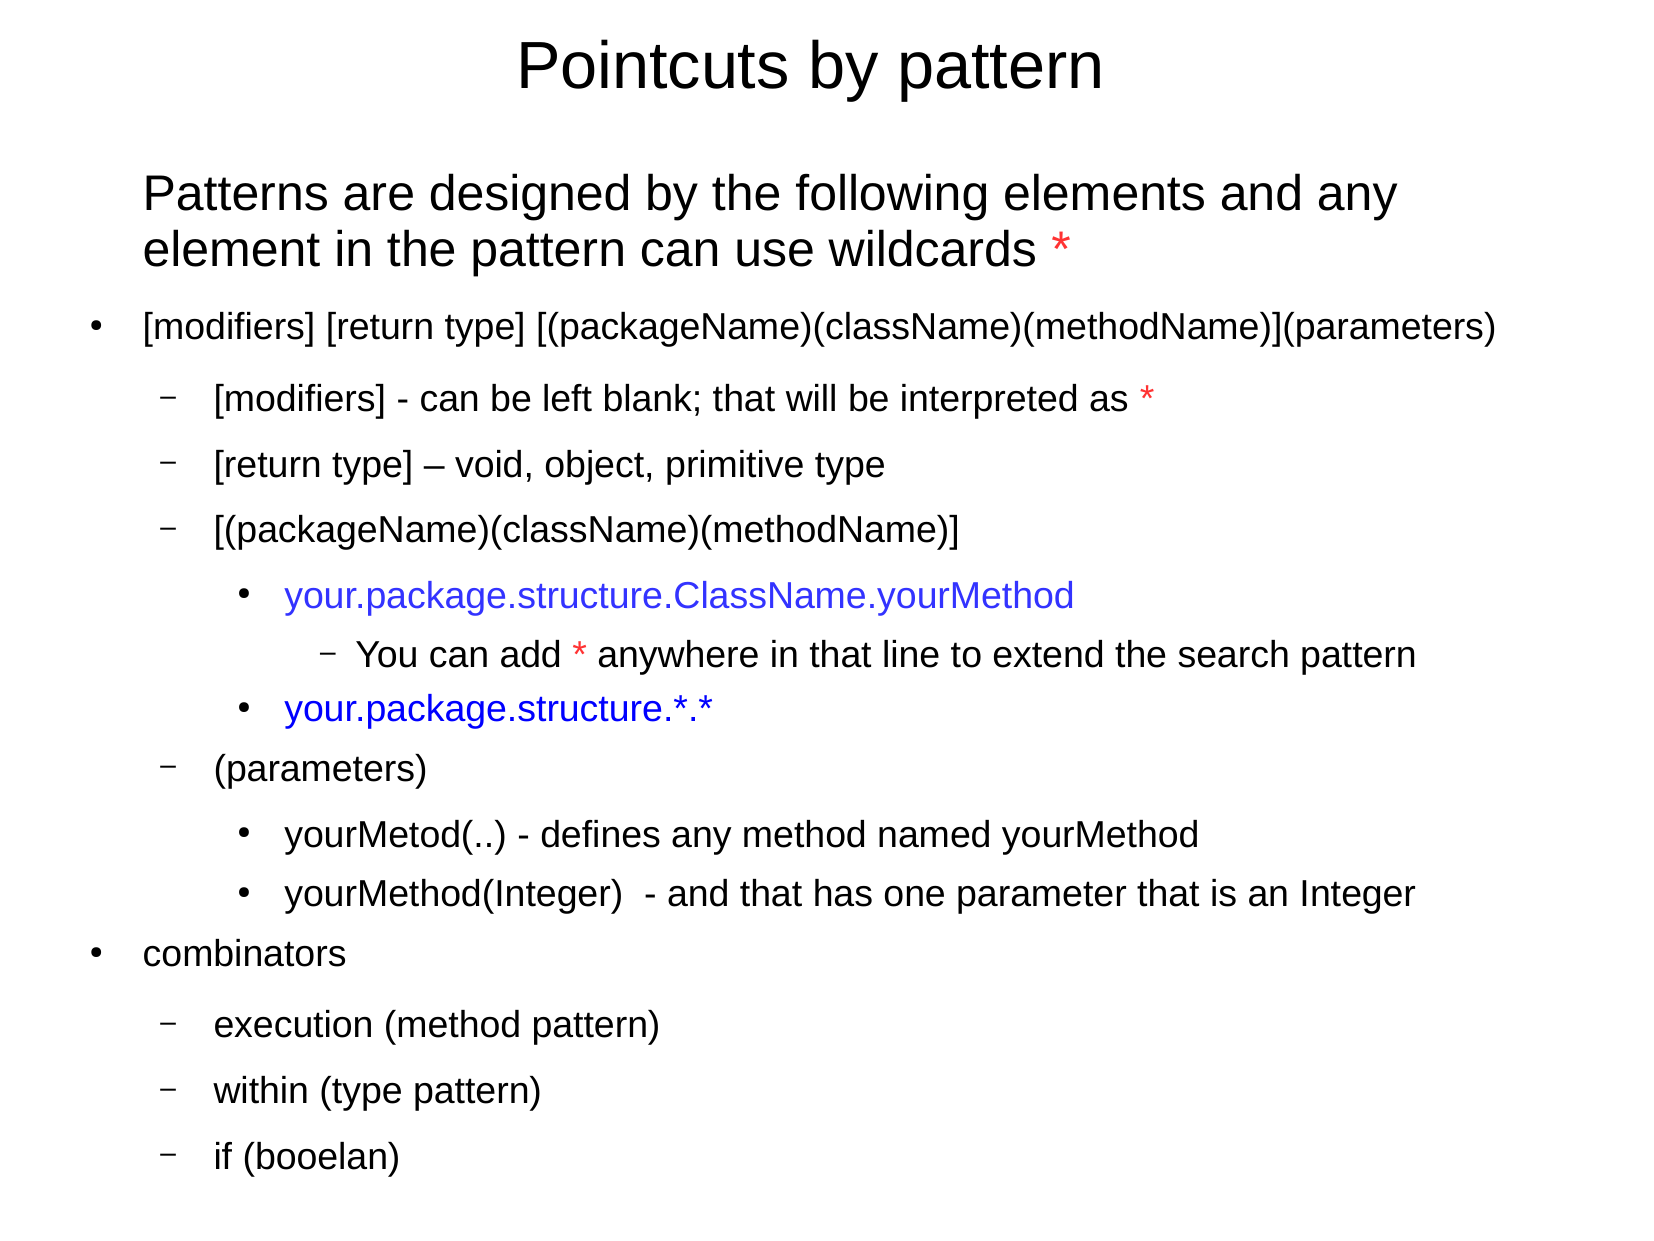

# Pointcuts by pattern
Patterns are designed by the following elements and any element in the pattern can use wildcards *
[modifiers] [return type] [(packageName)(className)(methodName)](parameters)
[modifiers] - can be left blank; that will be interpreted as *
[return type] – void, object, primitive type
[(packageName)(className)(methodName)]
your.package.structure.ClassName.yourMethod
You can add * anywhere in that line to extend the search pattern
your.package.structure.*.*
(parameters)
yourMetod(..) - defines any method named yourMethod
yourMethod(Integer) - and that has one parameter that is an Integer
combinators
execution (method pattern)
within (type pattern)
if (booelan)